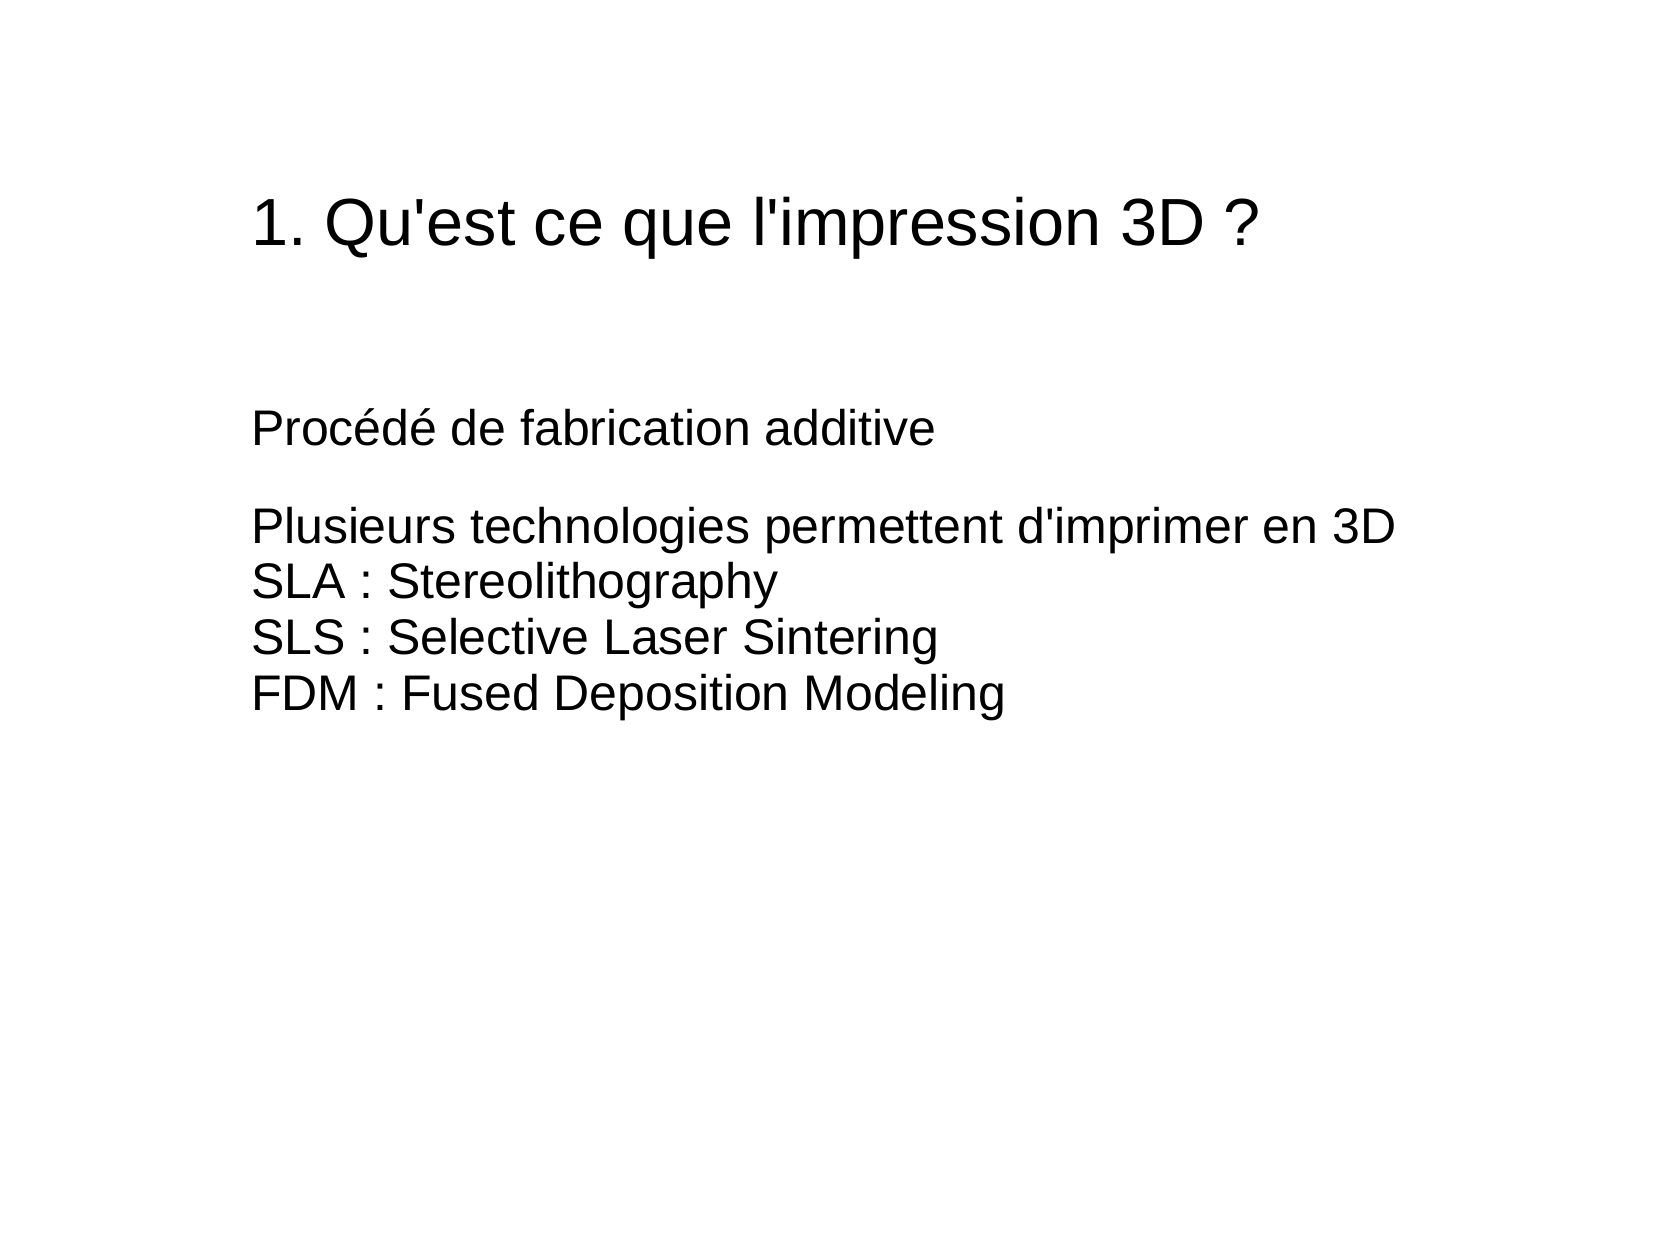

1. Qu'est ce que l'impression 3D ?
Procédé de fabrication additive
Plusieurs technologies permettent d'imprimer en 3D
SLA : Stereolithography
SLS : Selective Laser Sintering
FDM : Fused Deposition Modeling